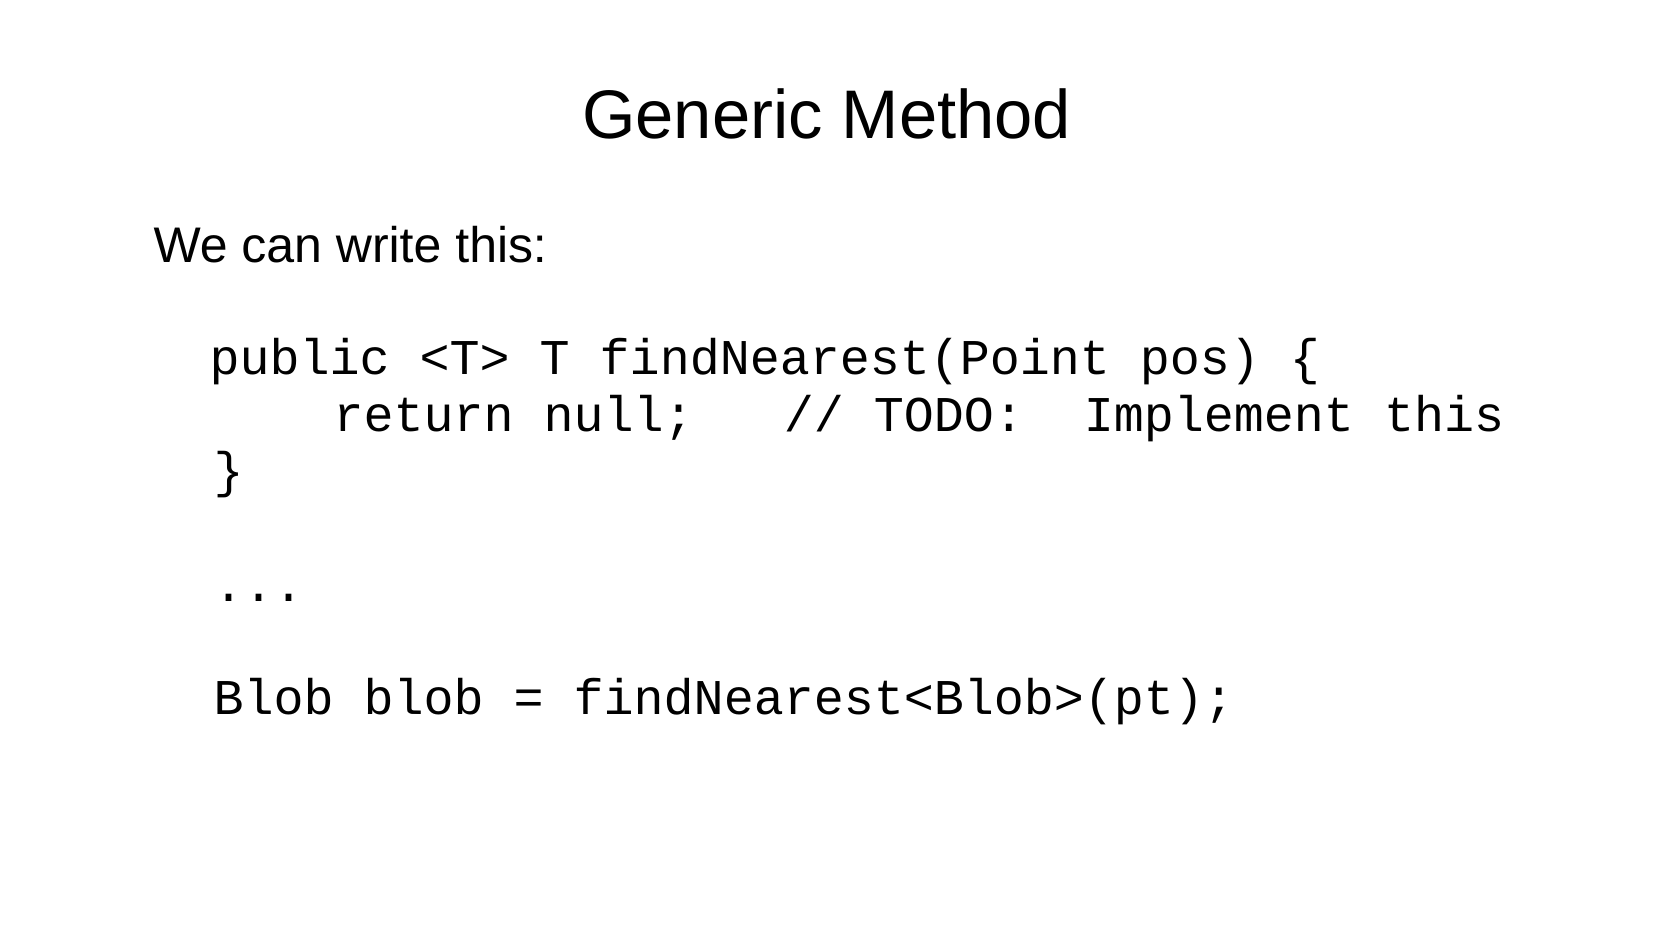

# Generic Method
We can write this:
 public <T> T findNearest(Point pos) {
 return null; // TODO: Implement this
 }
 ...
 Blob blob = findNearest<Blob>(pt);